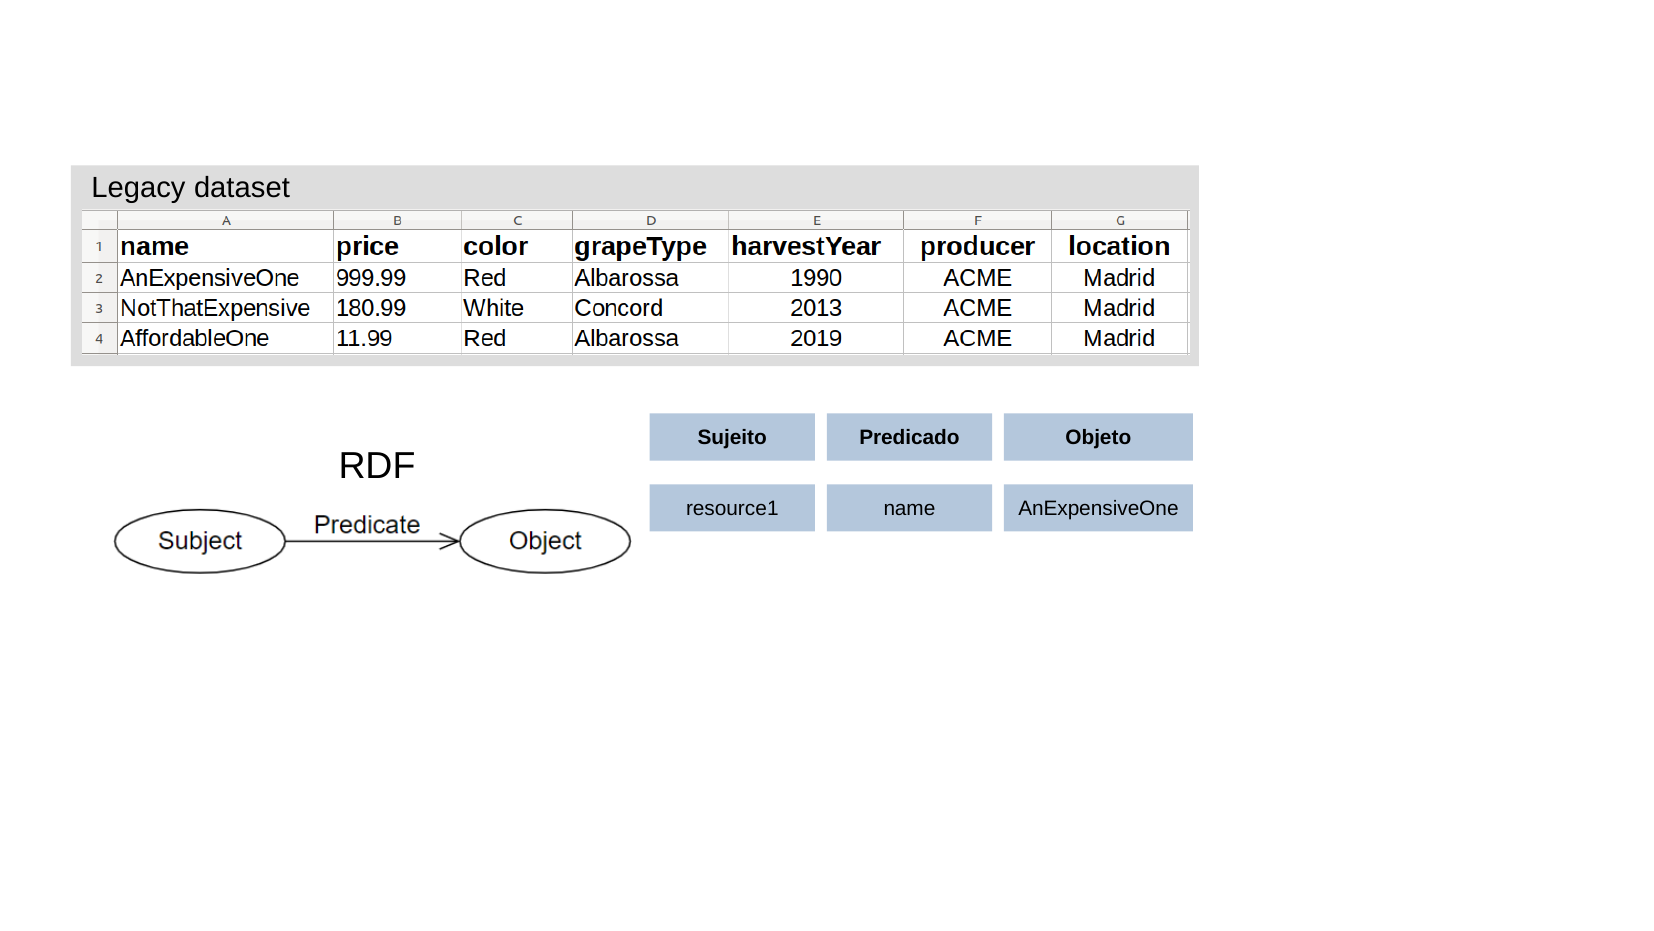

Legacy dataset
Sujeito
Predicado
Objeto
RDF
resource1
name
AnExpensiveOne